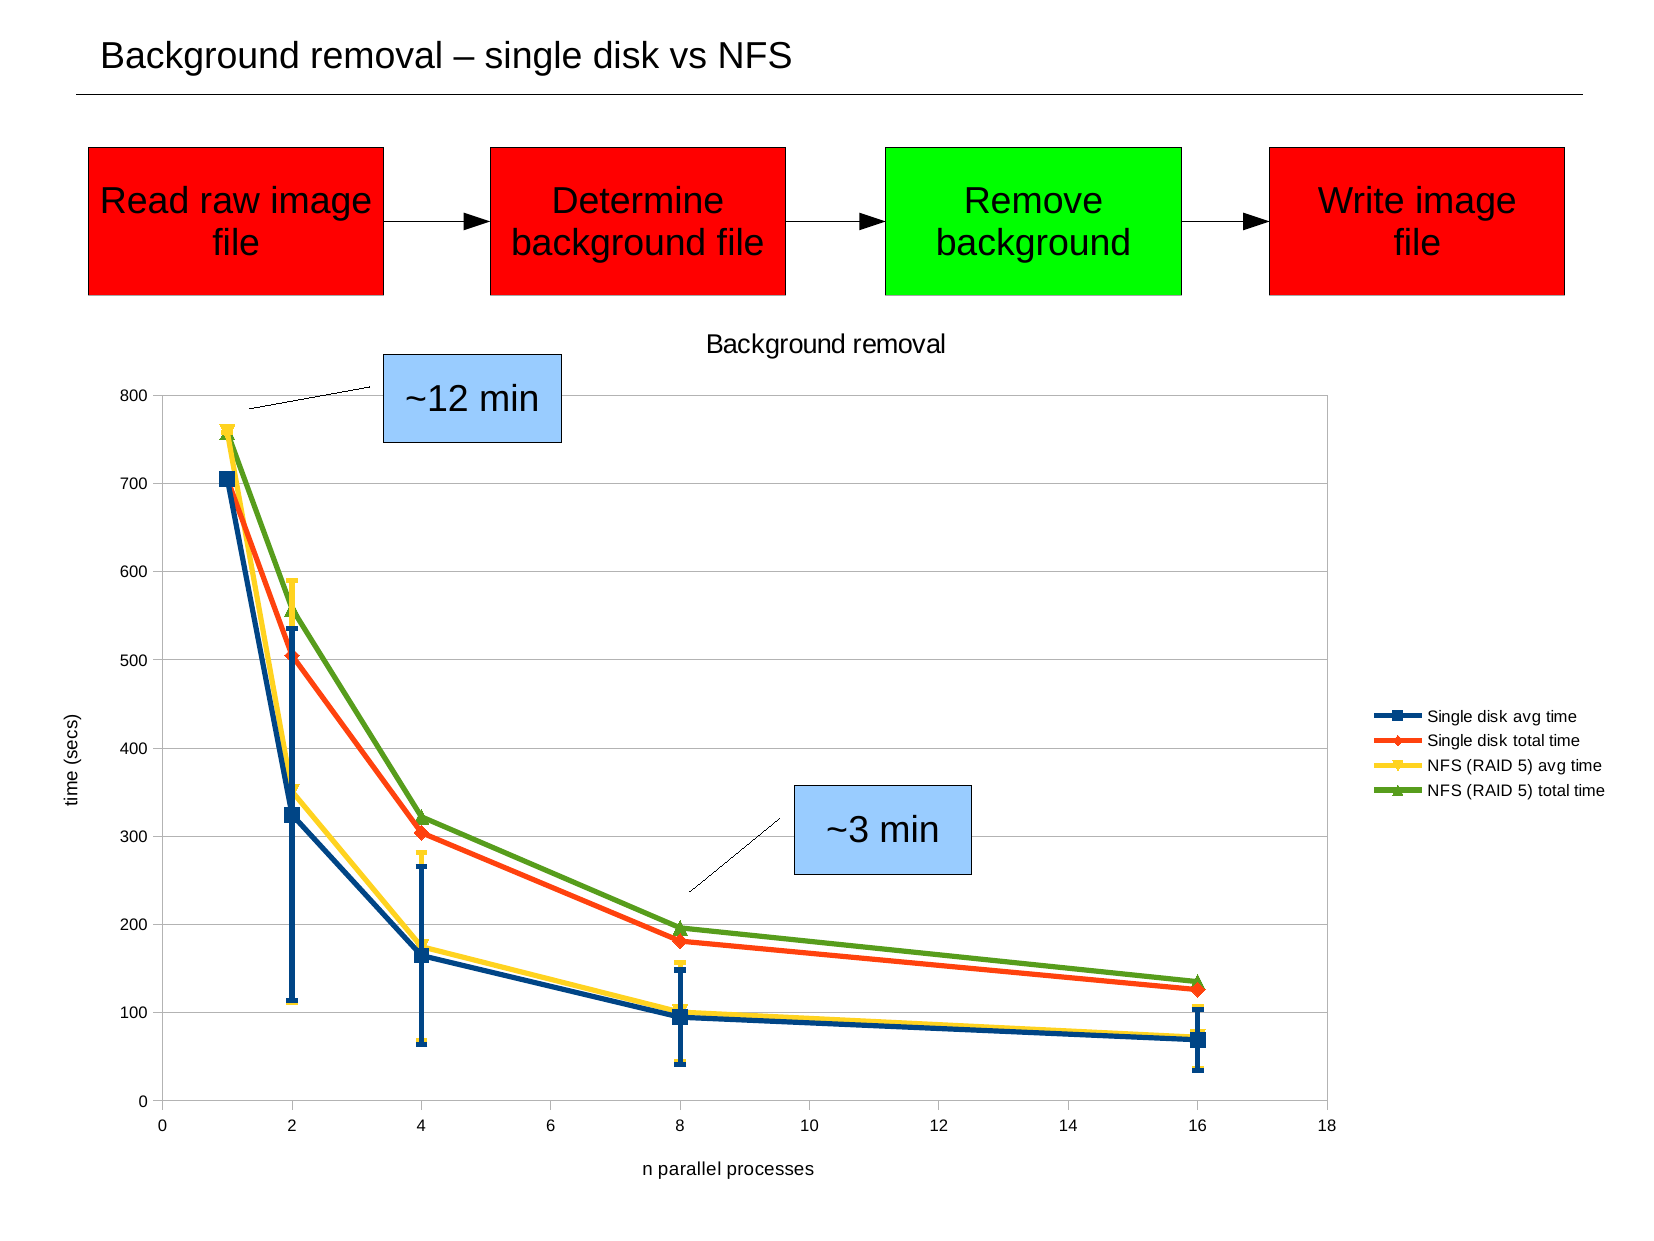

Background removal – single disk vs NFS
Read raw image
file
Determine
background file
Remove
background
Write image
file
### Chart: Background removal
| Category | Single disk avg time | Single disk total time | NFS (RAID 5) avg time | NFS (RAID 5) total time |
|---|---|---|---|---|~12 min
~3 min